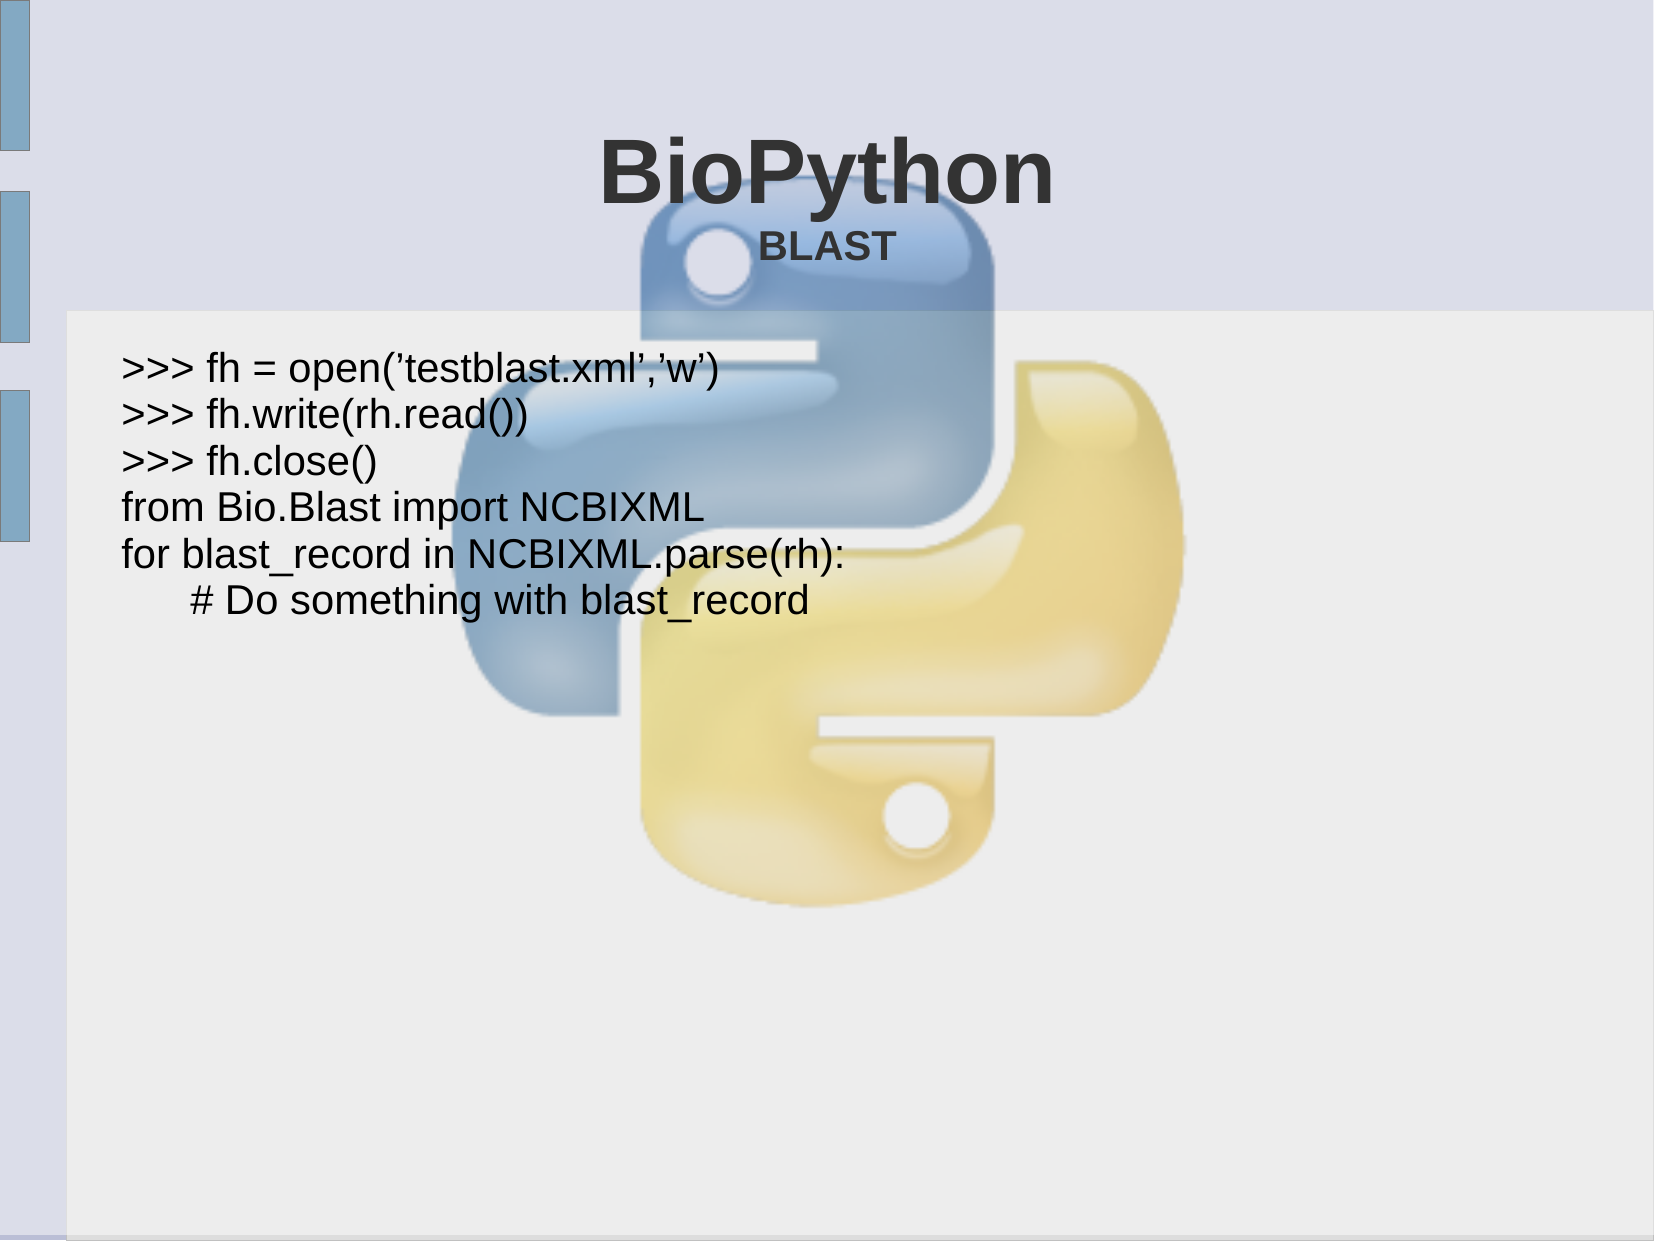

# BioPython BLAST
>>> fh = open(’testblast.xml’,’w’)
>>> fh.write(rh.read())
>>> fh.close()
from Bio.Blast import NCBIXML
for blast_record in NCBIXML.parse(rh):
 # Do something with blast_record